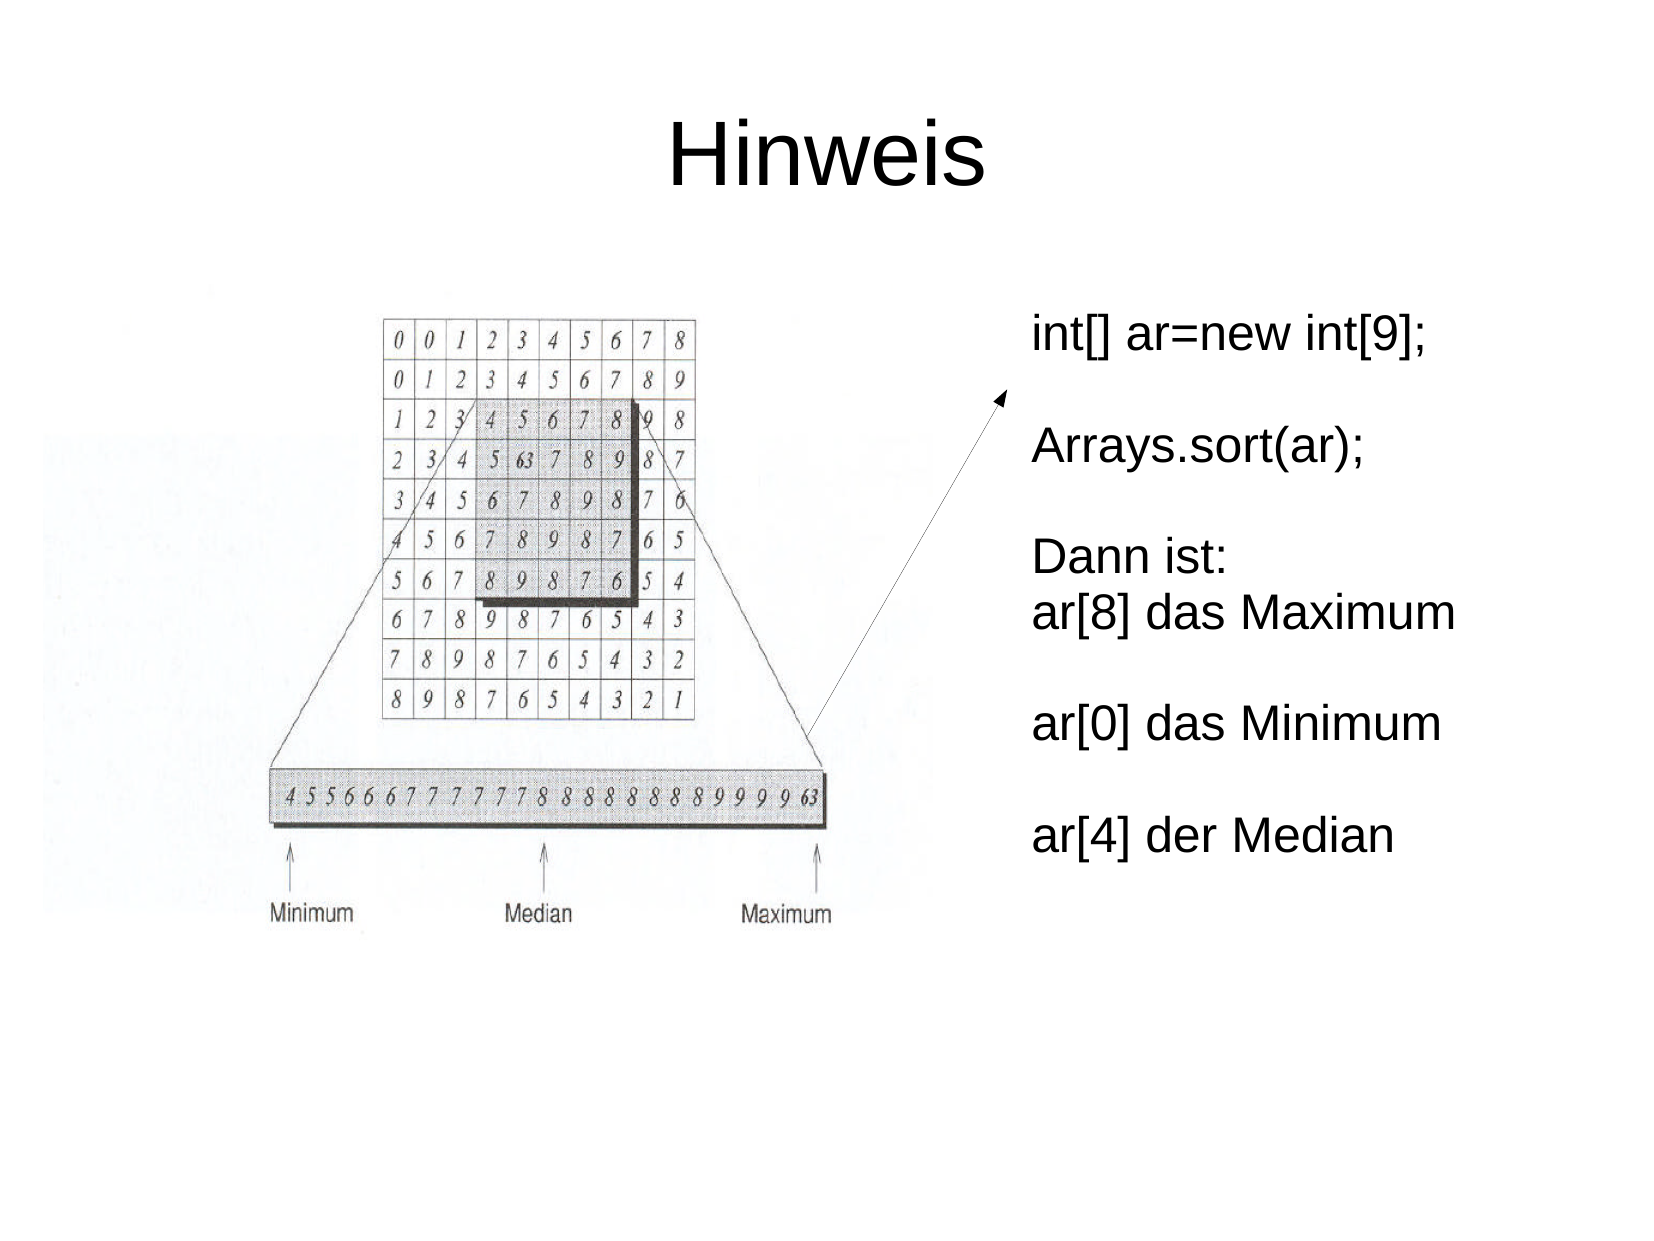

# Hinweis
int[] ar=new int[9];
Arrays.sort(ar);
Dann ist:
ar[8] das Maximum
ar[0] das Minimum
ar[4] der Median